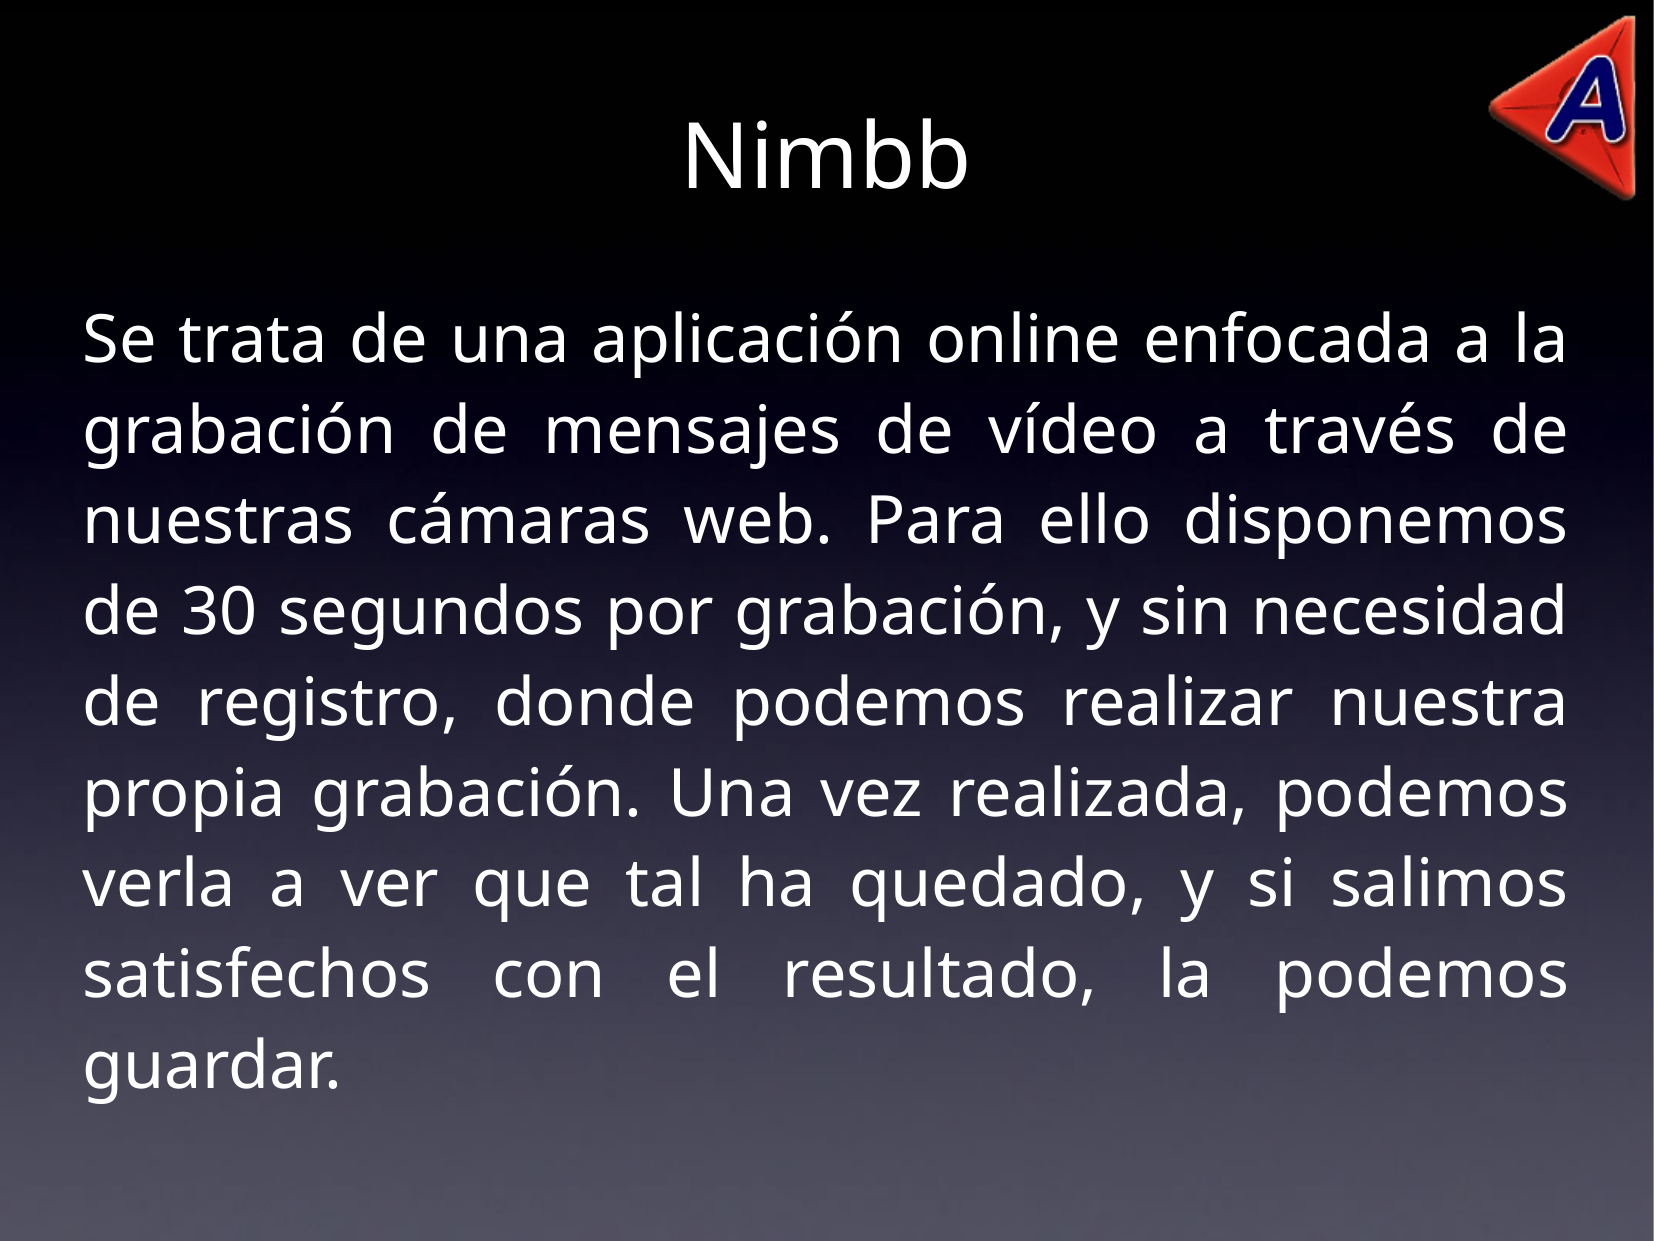

Nimbb
# Se trata de una aplicación online enfocada a la grabación de mensajes de vídeo a través de nuestras cámaras web. Para ello disponemos de 30 segundos por grabación, y sin necesidad de registro, donde podemos realizar nuestra propia grabación. Una vez realizada, podemos verla a ver que tal ha quedado, y si salimos satisfechos con el resultado, la podemos guardar.